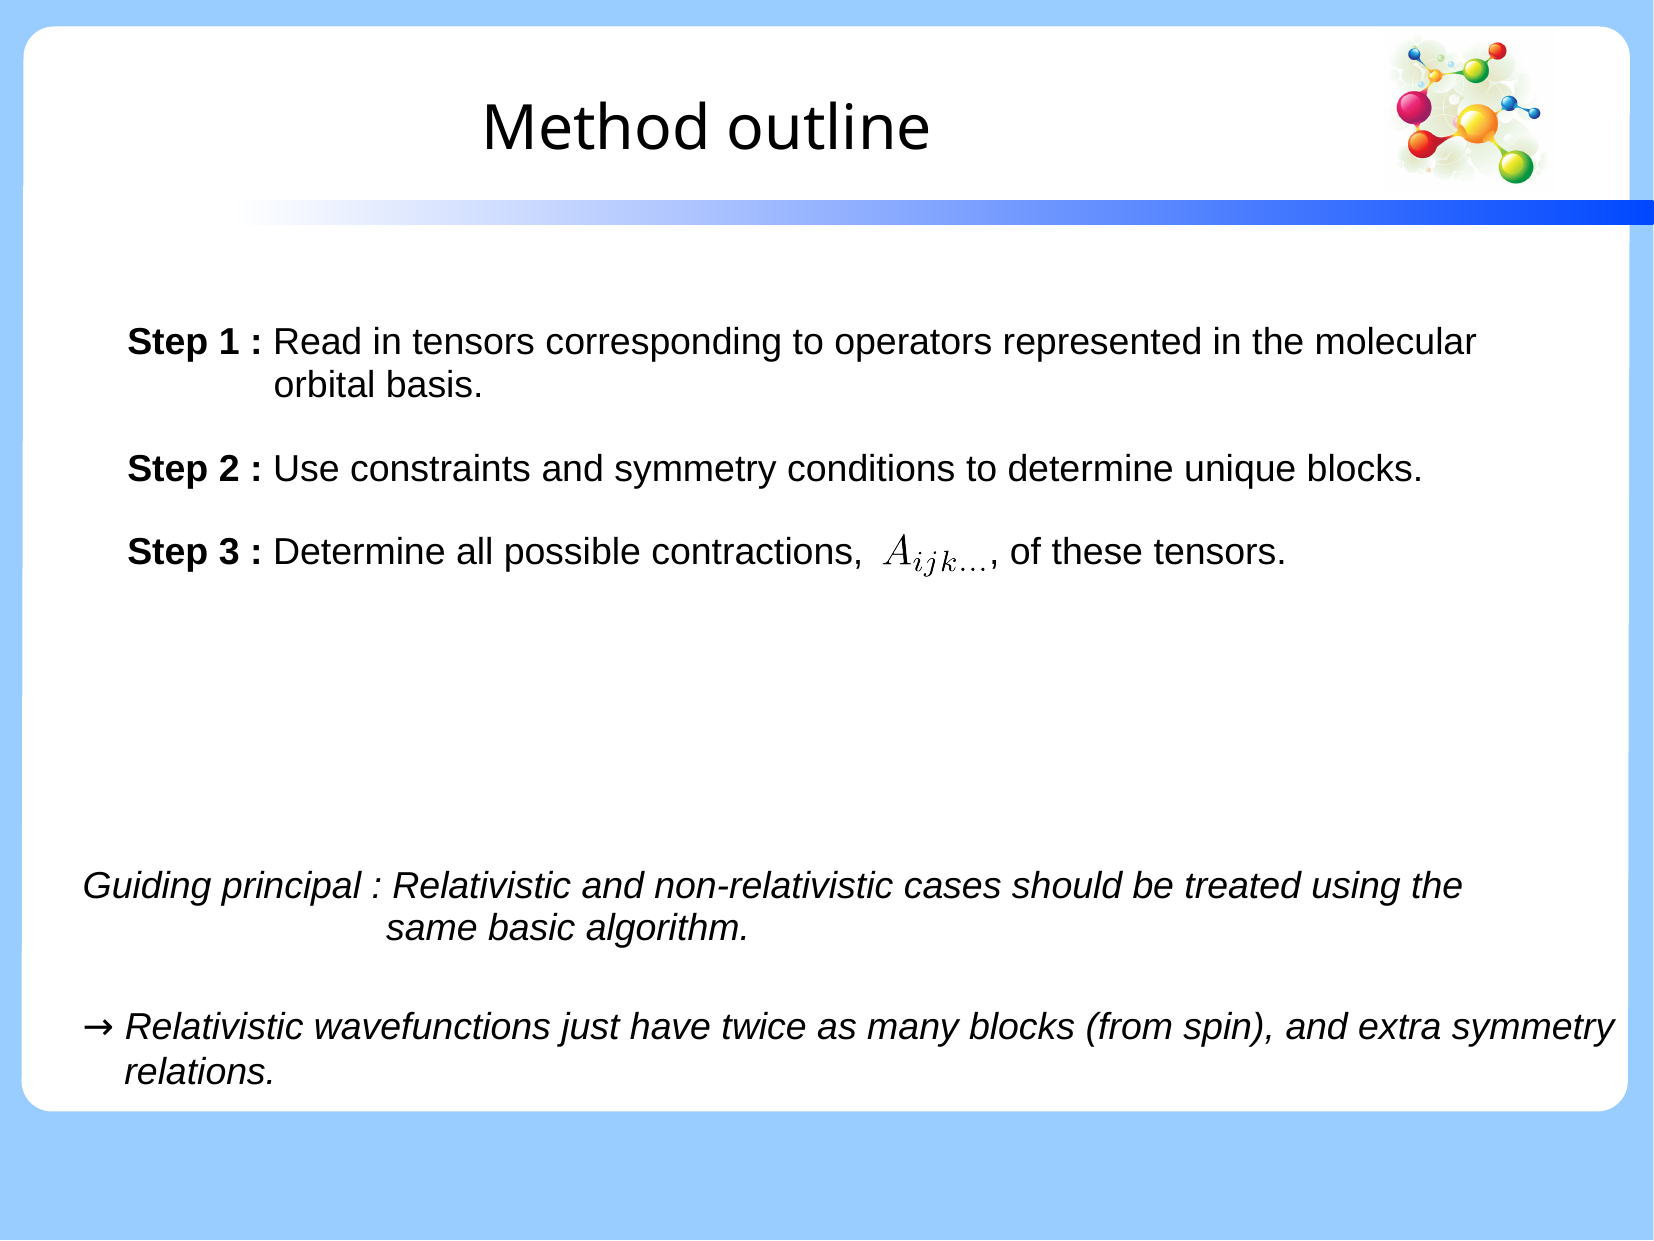

# Method outline
Step 1 : Read in tensors corresponding to operators represented in the molecular orbital basis.
Step 2 : Use constraints and symmetry conditions to determine unique blocks.
Step 3 : Determine all possible contractions, , of these tensors.
Guiding principal : Relativistic and non-relativistic cases should be treated using the same basic algorithm.
→ Relativistic wavefunctions just have twice as many blocks (from spin), and extra symmetry relations.